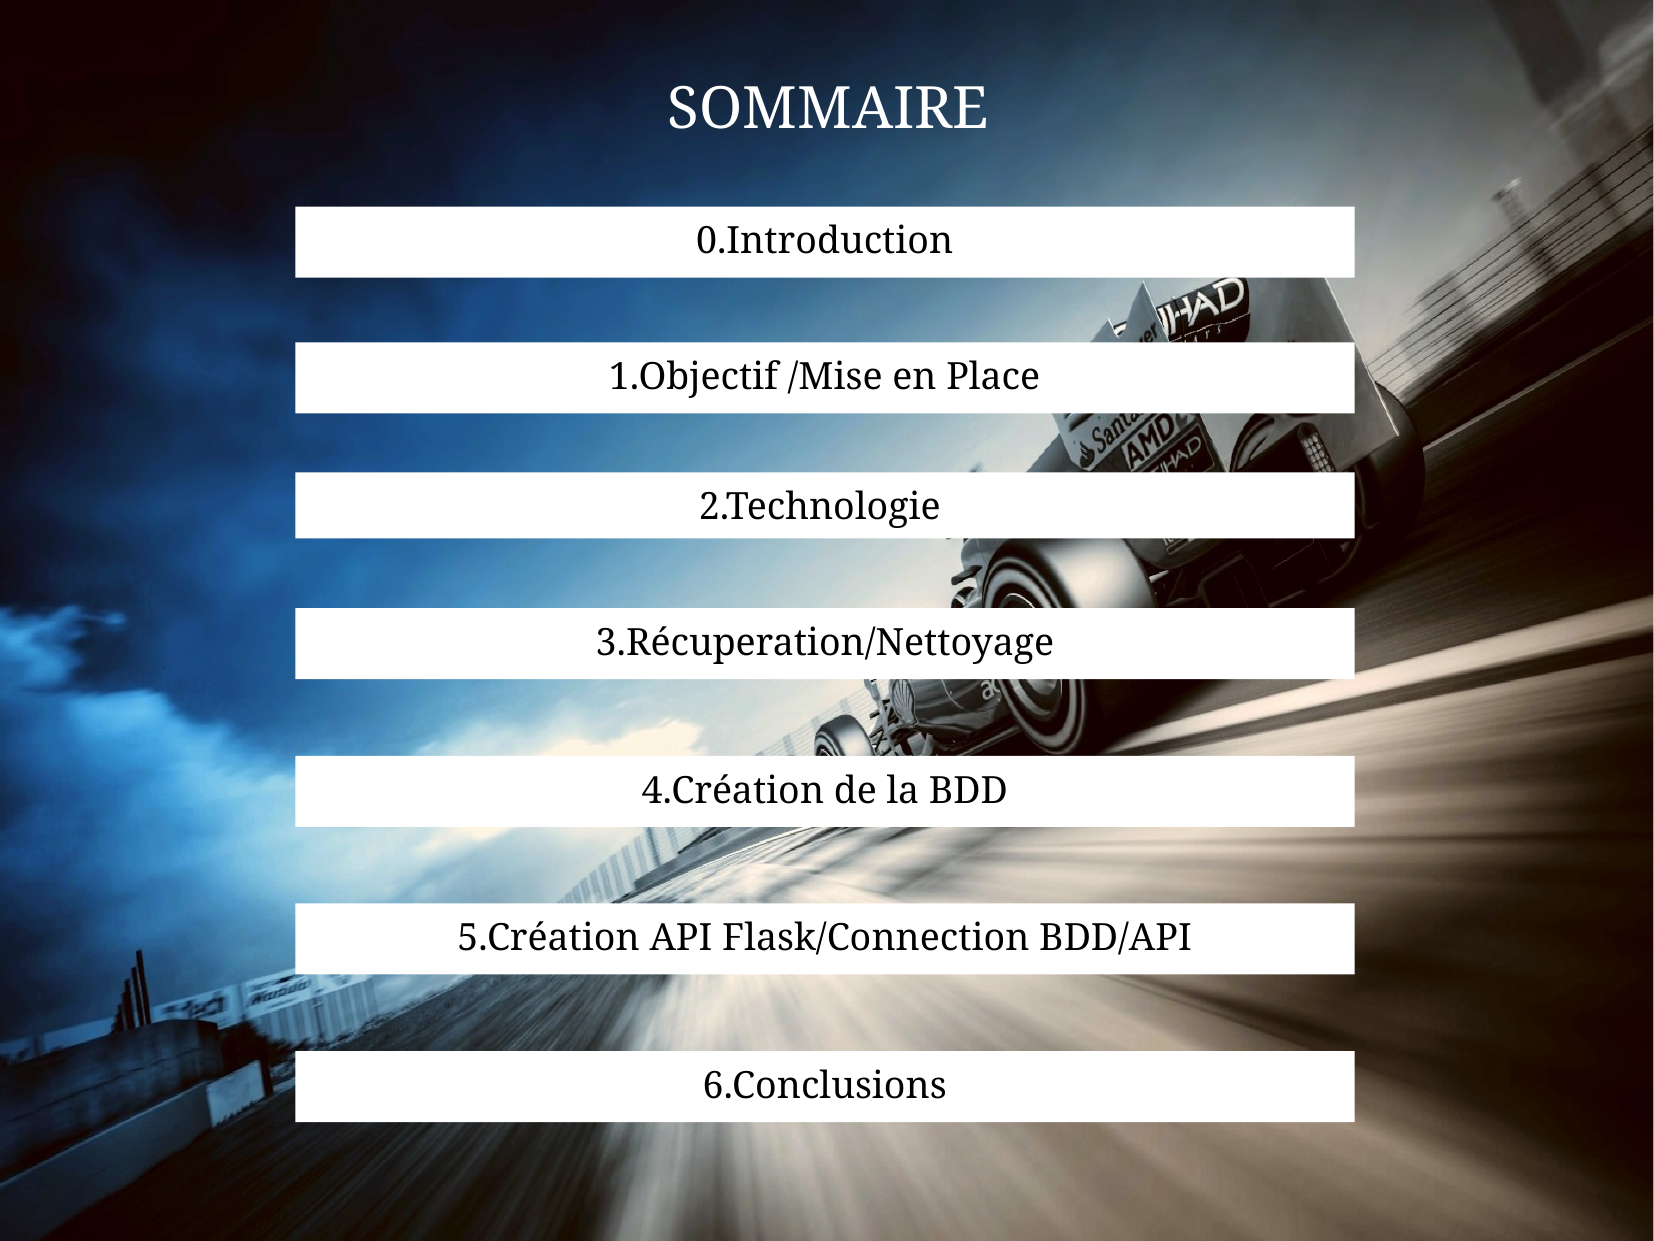

SOMMAIRE
0.Introduction
1.Objectif /Mise en Place
2.Technologie
CHEFF1 (F1 Online)
3.Récuperation/Nettoyage
4.Création de la BDD
5.Création API Flask/Connection BDD/API
6.Conclusions